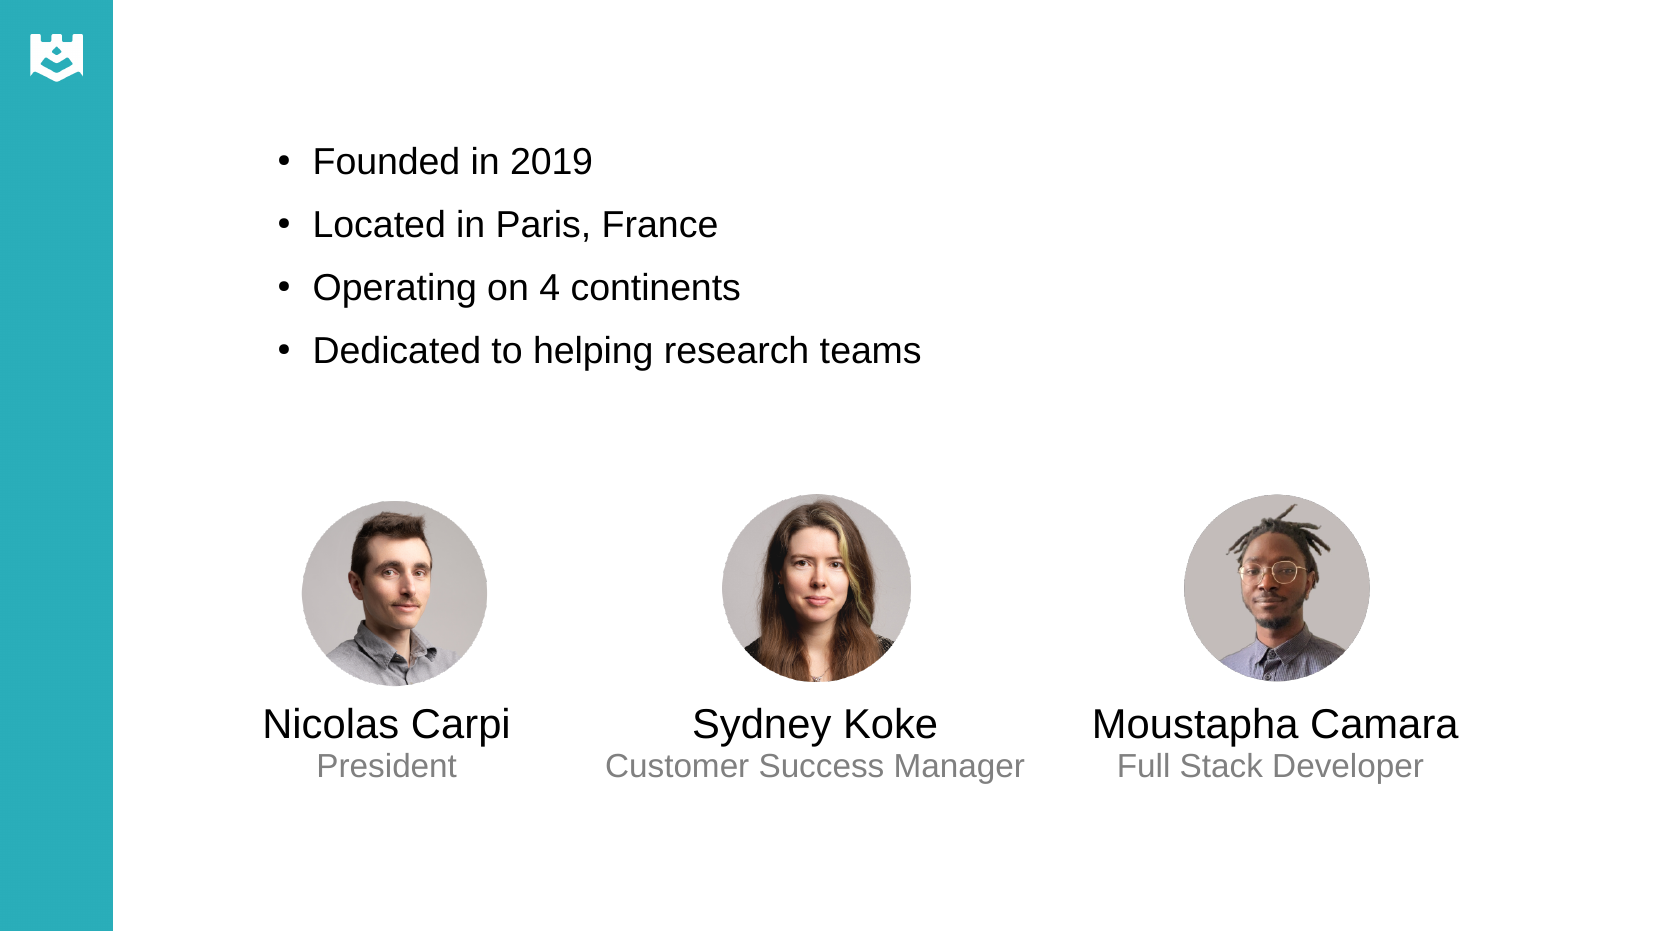

Founded in 2019
Located in Paris, France
Operating on 4 continents
Dedicated to helping research teams
Sydney Koke
Customer Success Manager
Nicolas Carpi
President
Moustapha Camara
Full Stack Developer